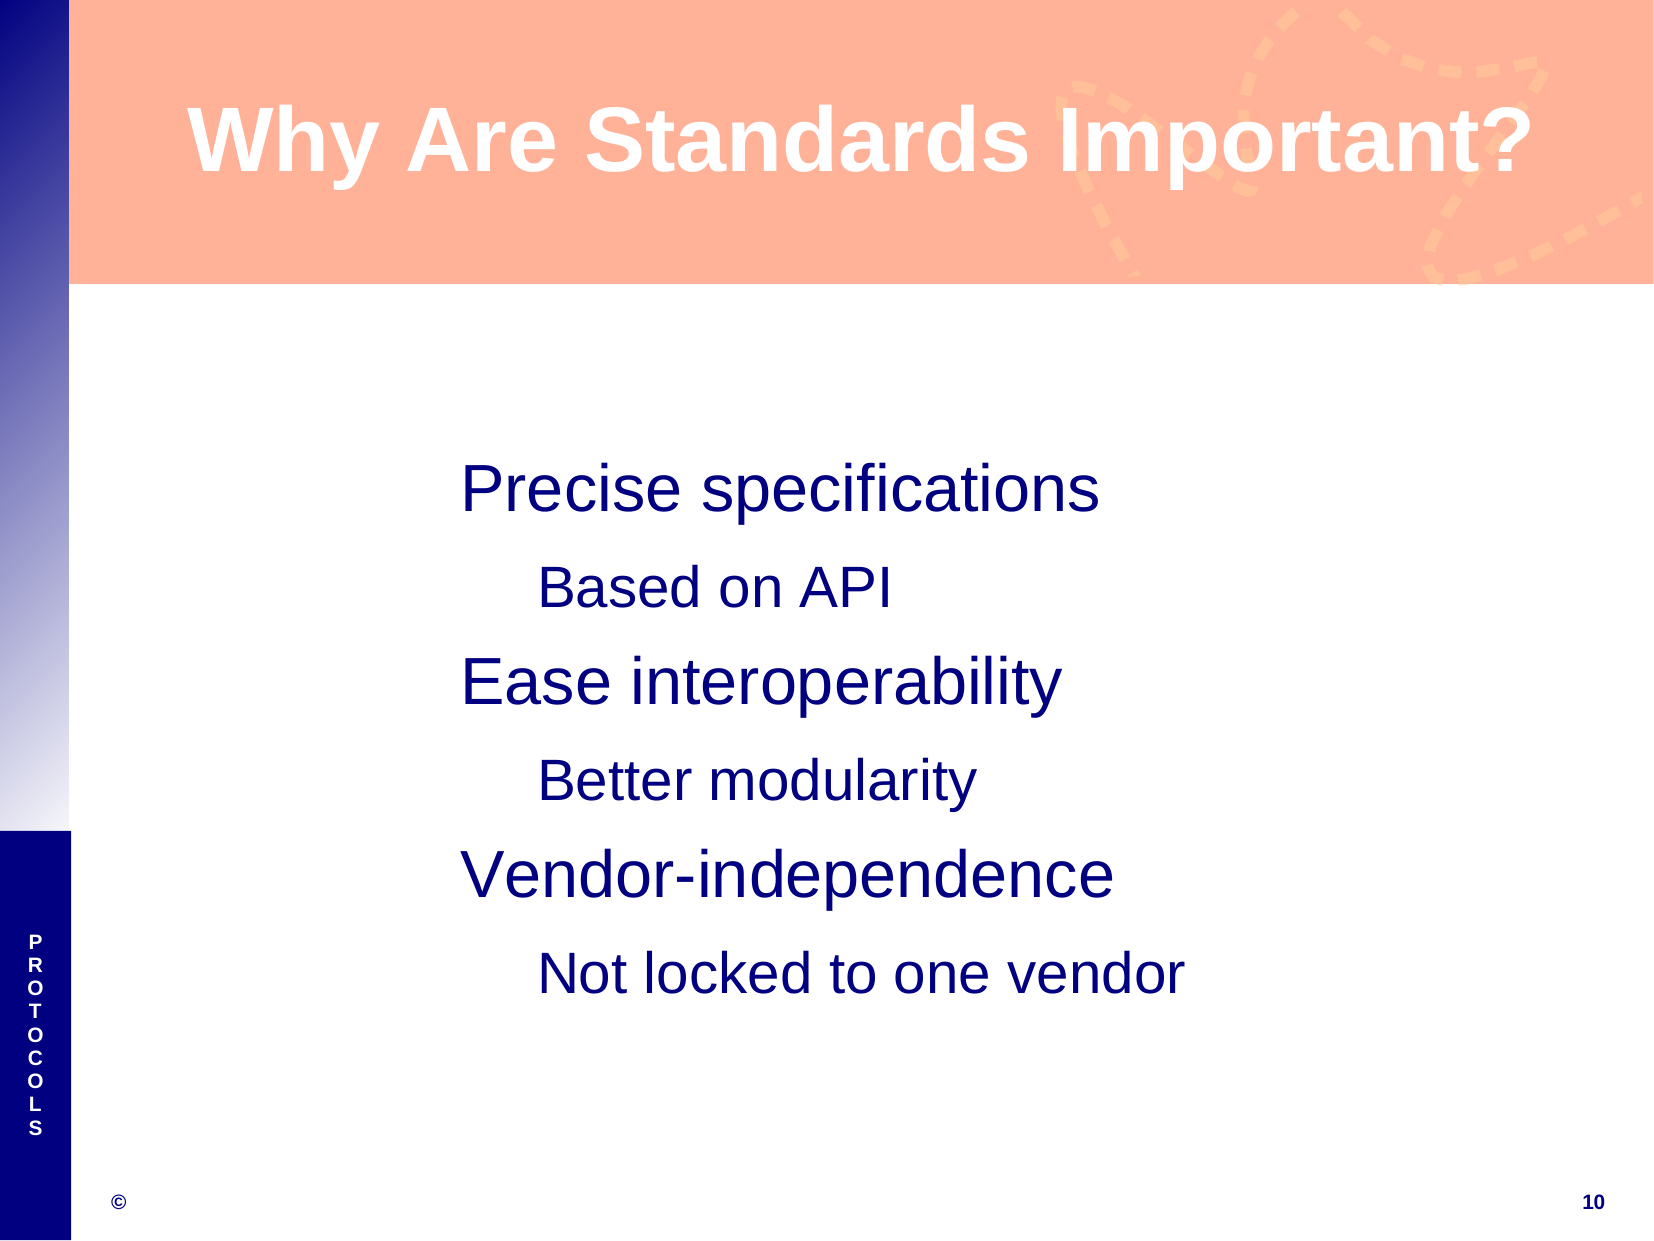

Why Are Standards Important?
# Precise specifications
Based on API
Ease interoperability
Better modularity
Vendor-independence
Not locked to one vendor
P
R
O
T
O
C
O
L
S